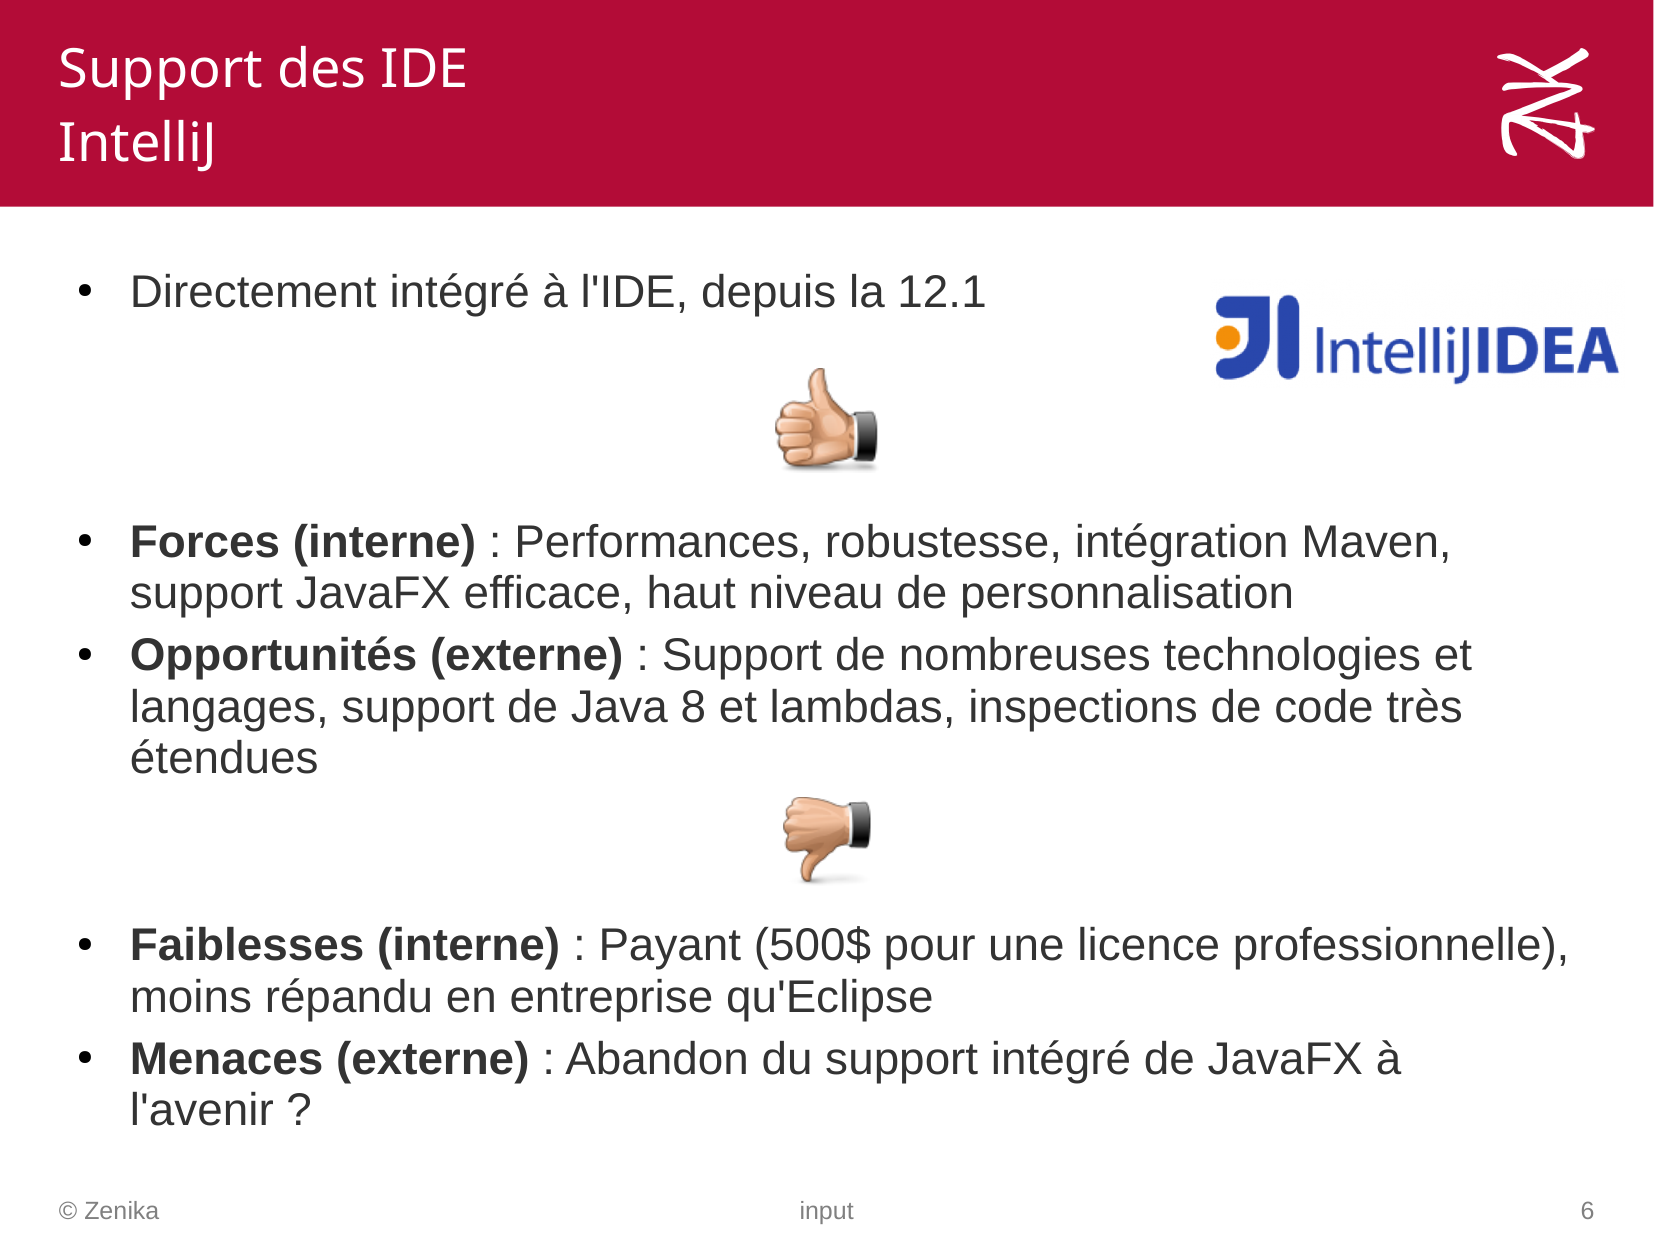

# Support des IDE IntelliJ
Directement intégré à l'IDE, depuis la 12.1
Forces (interne) : Performances, robustesse, intégration Maven, support JavaFX efficace, haut niveau de personnalisation
Opportunités (externe) : Support de nombreuses technologies et langages, support de Java 8 et lambdas, inspections de code très étendues
Faiblesses (interne) : Payant (500$ pour une licence professionnelle), moins répandu en entreprise qu'Eclipse
Menaces (externe) : Abandon du support intégré de JavaFX à l'avenir ?